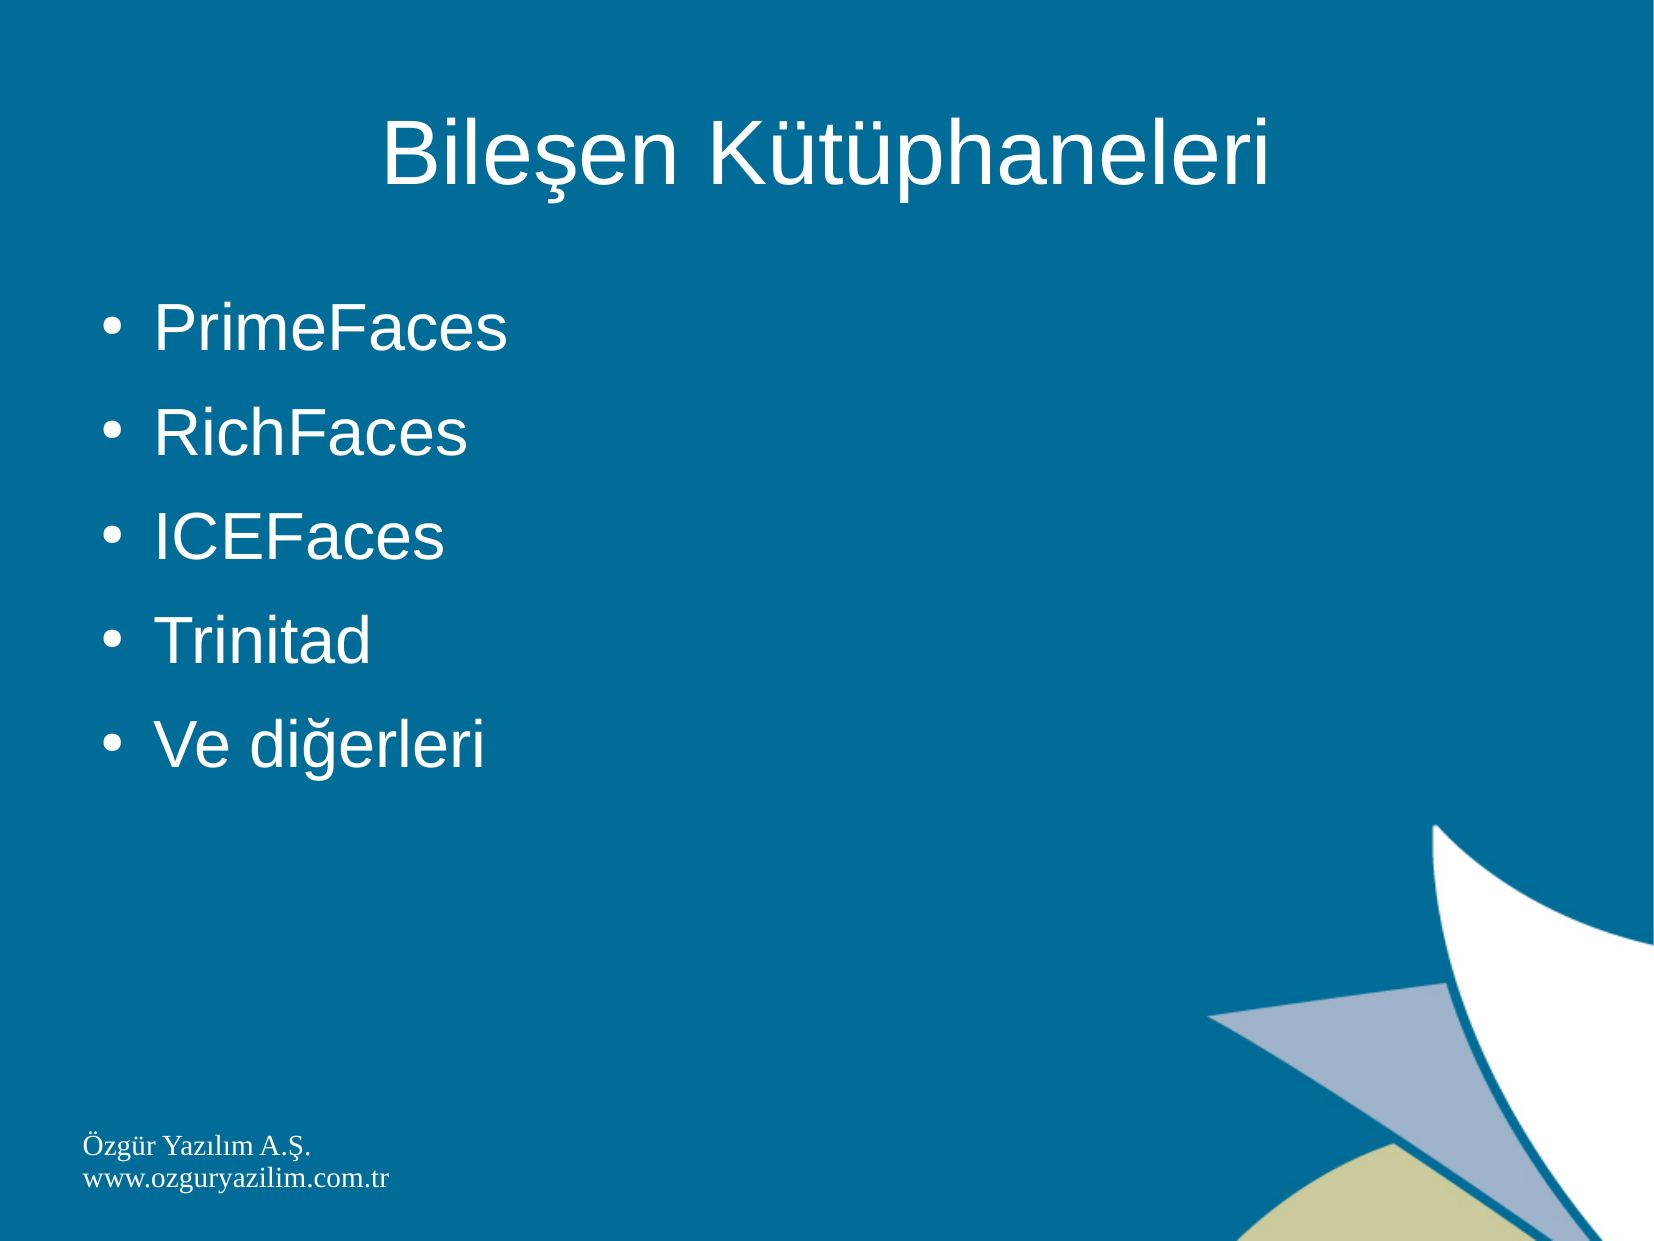

# Bileşen Kütüphaneleri
PrimeFaces
RichFaces
ICEFaces
Trinitad
Ve diğerleri